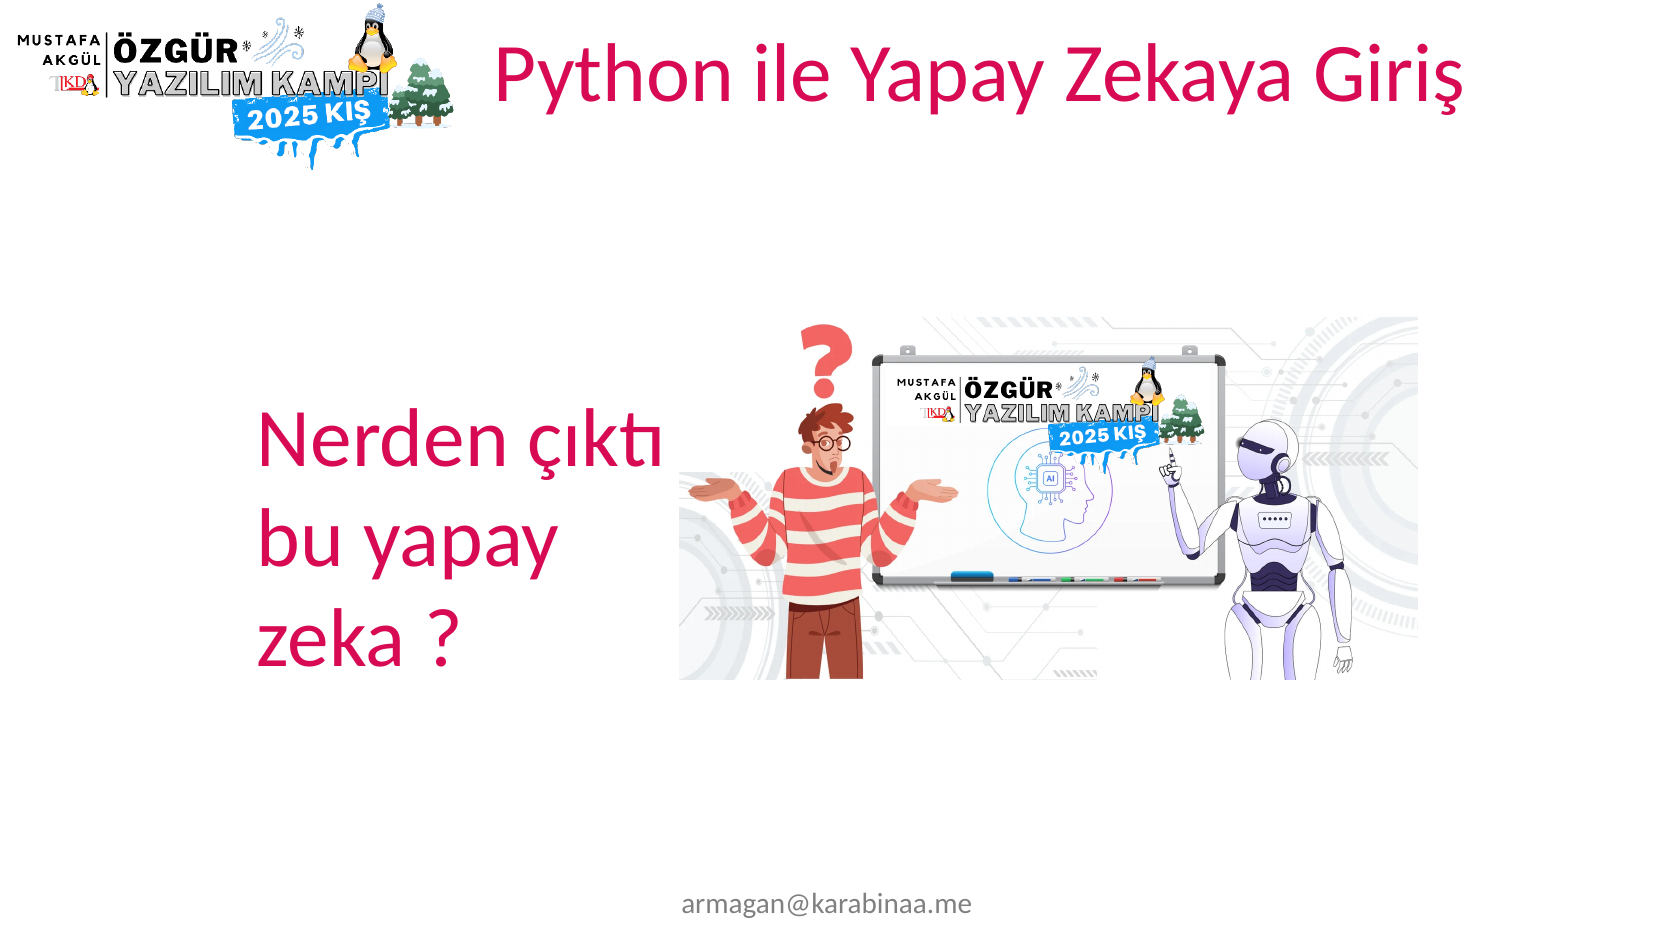

Python ile Yapay Zekaya Giriş
Nerden çıktı bu yapay zeka ?
armagan@karabinaa.me